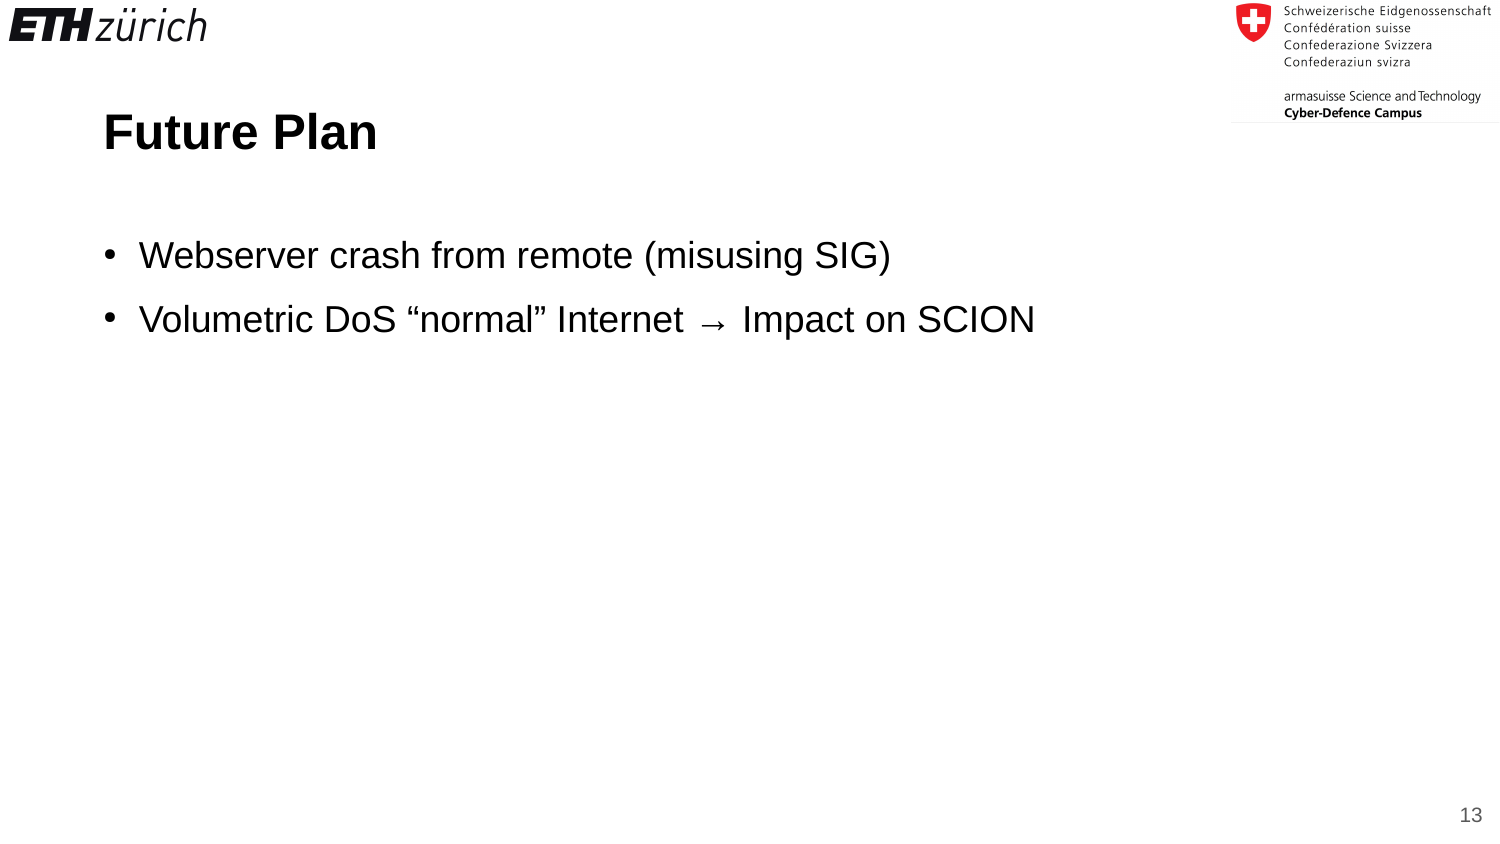

Future Plan
Webserver crash from remote (misusing SIG)
Volumetric DoS “normal” Internet → Impact on SCION
13